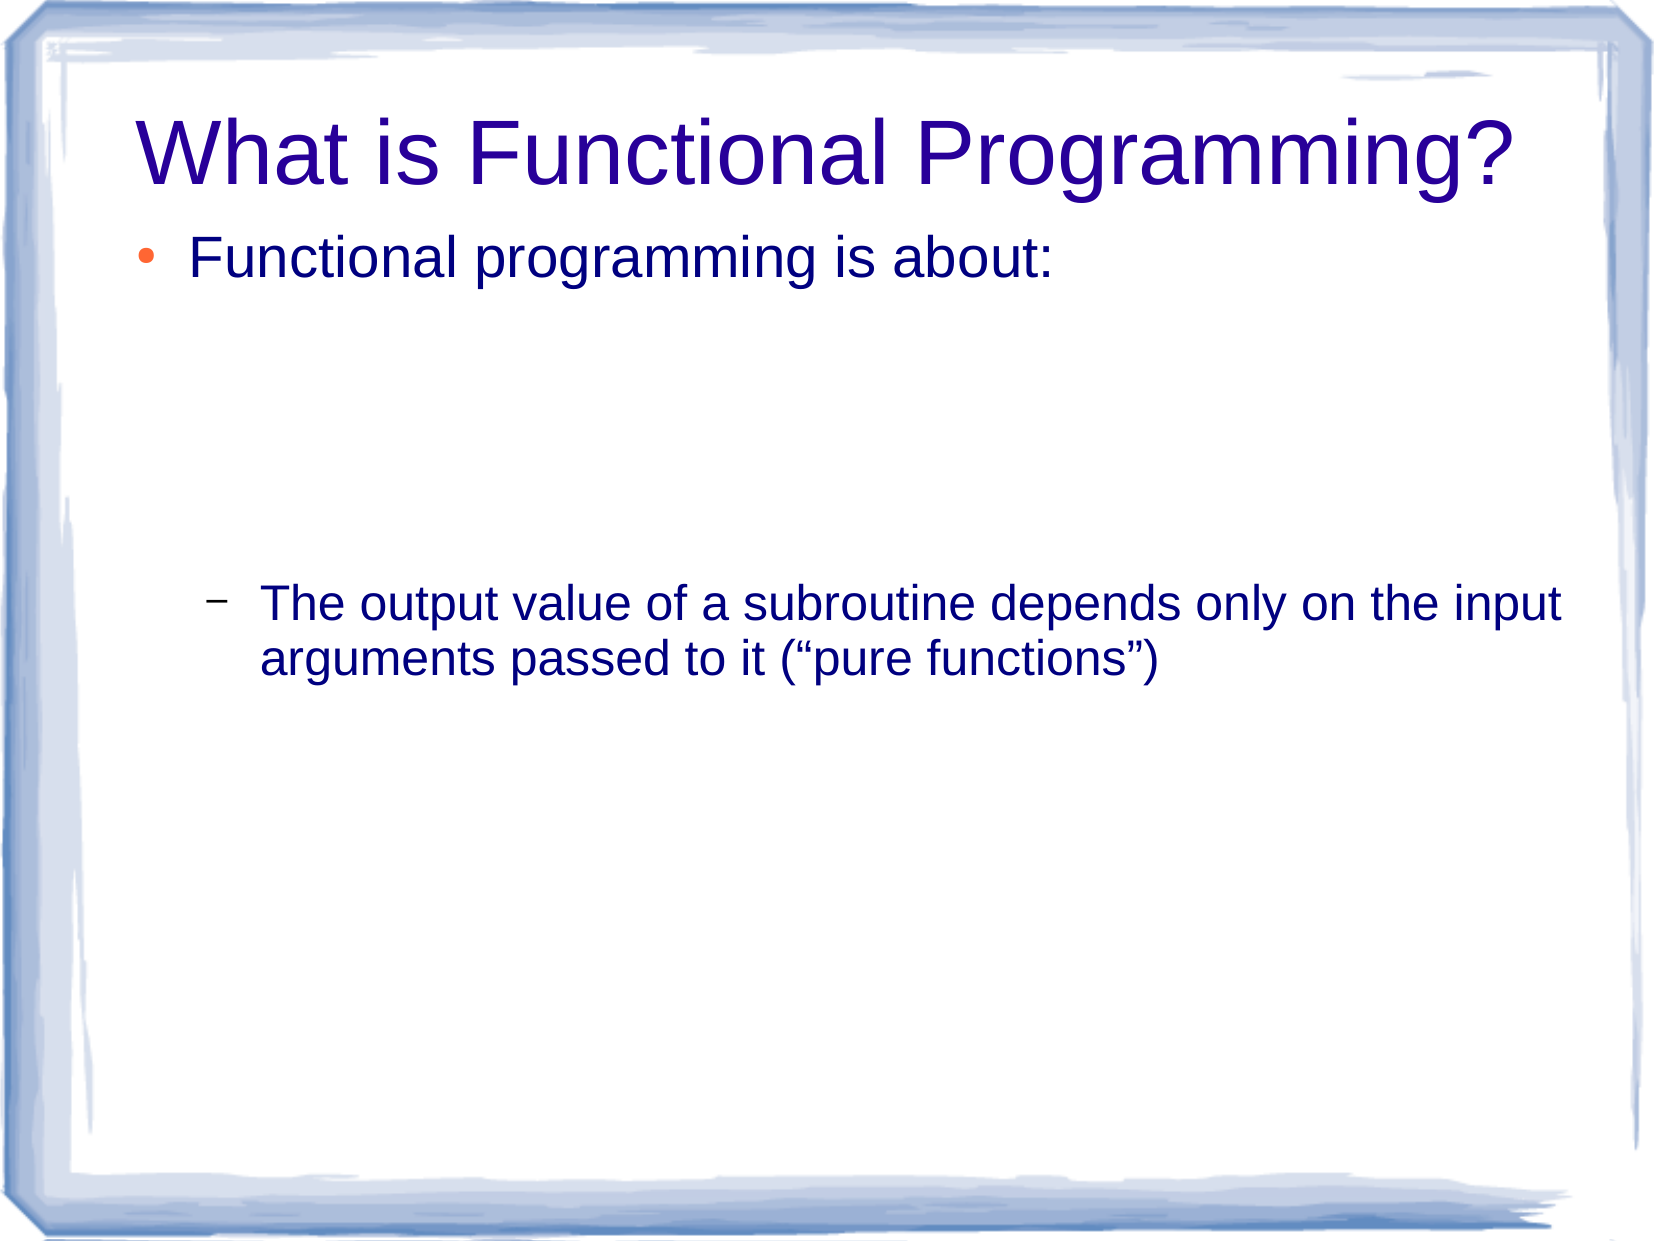

# What is Functional Programming?
Functional programming is about:
The output value of a subroutine depends only on the input arguments passed to it (“pure functions”)